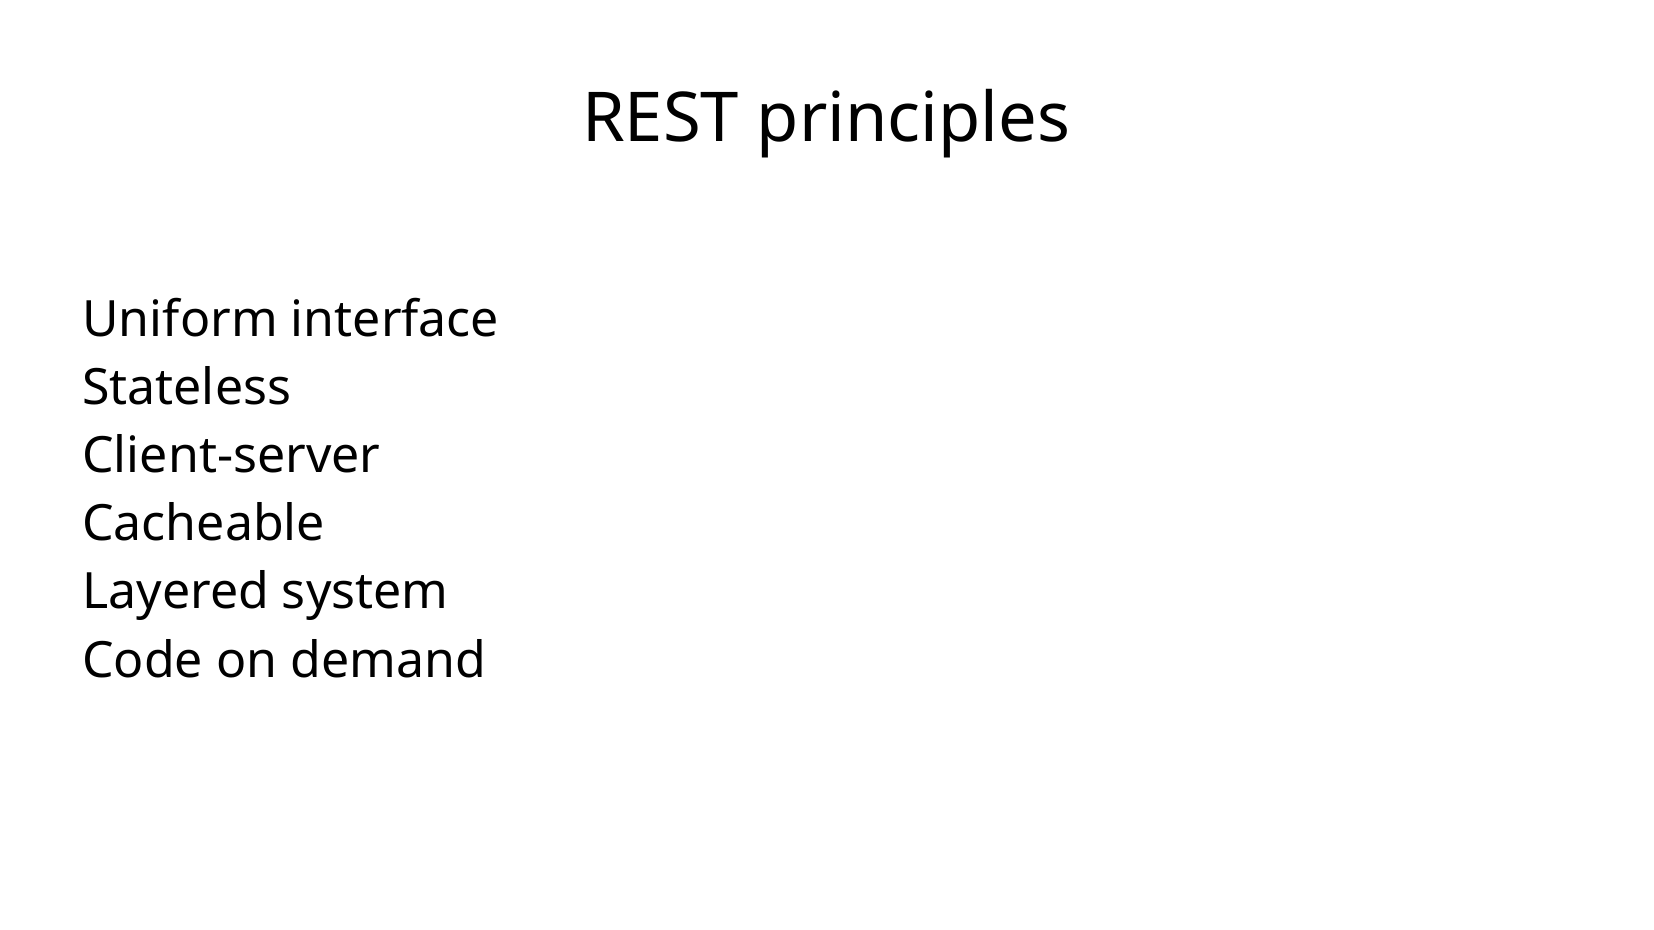

# REST principles
Uniform interface
Stateless
Client-server
Cacheable
Layered system
Code on demand